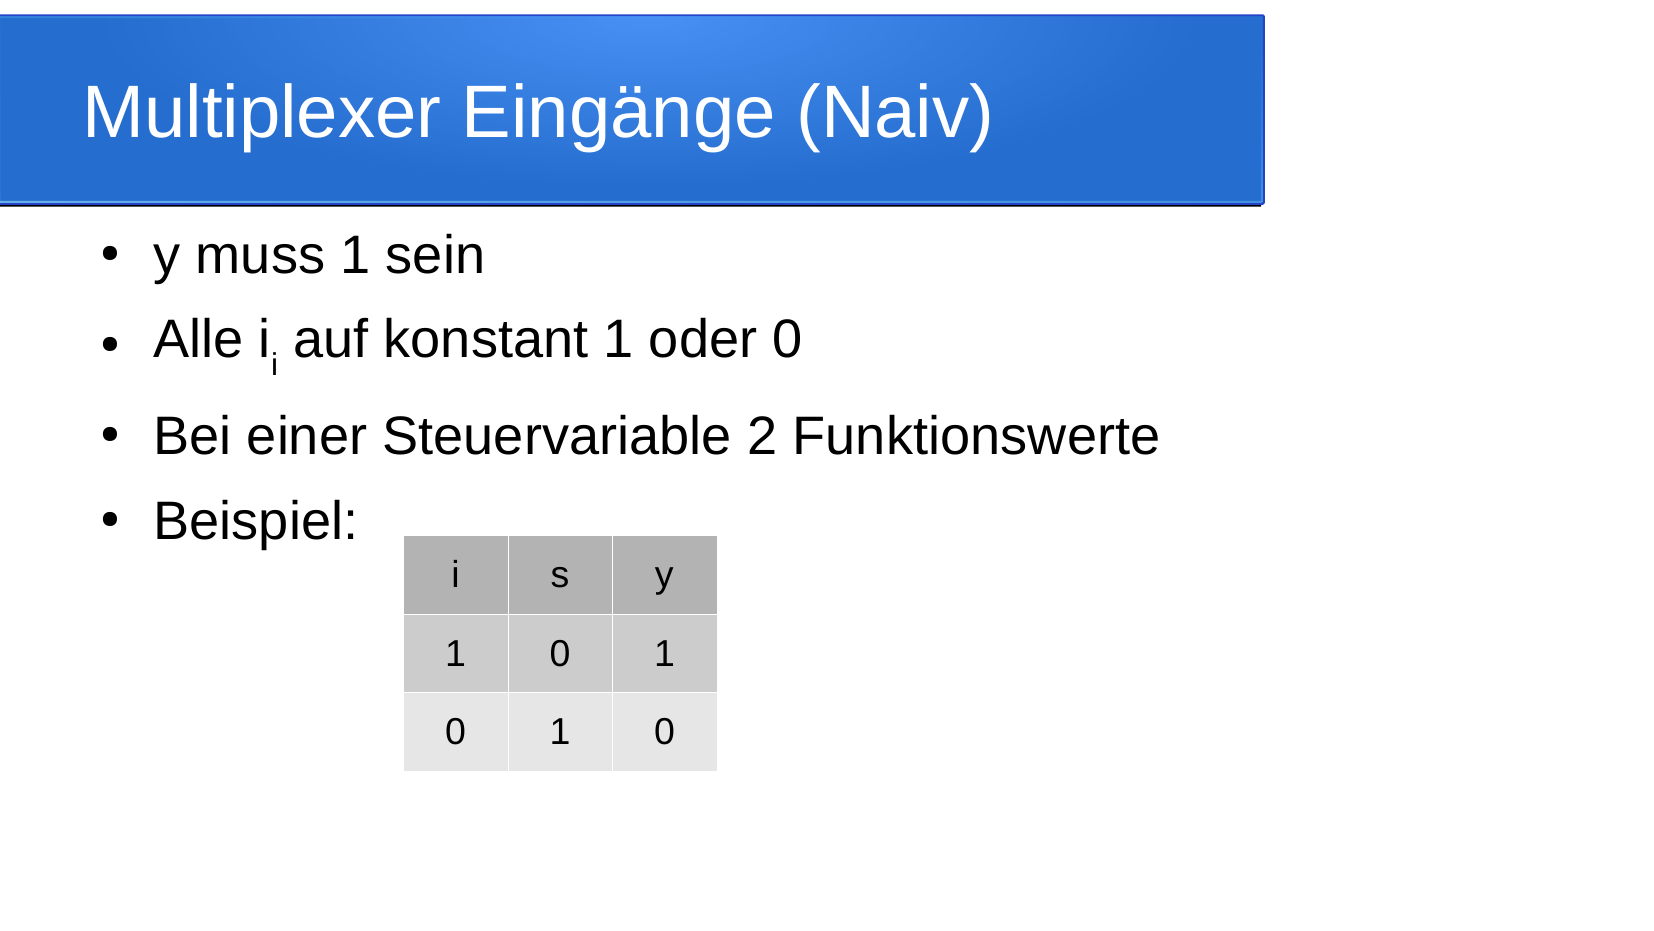

# Multiplexer Eingänge (Naiv)
y muss 1 sein
Alle ii auf konstant 1 oder 0
Bei einer Steuervariable 2 Funktionswerte
Beispiel:
| i | s | y |
| --- | --- | --- |
| 1 | 0 | 1 |
| 0 | 1 | 0 |